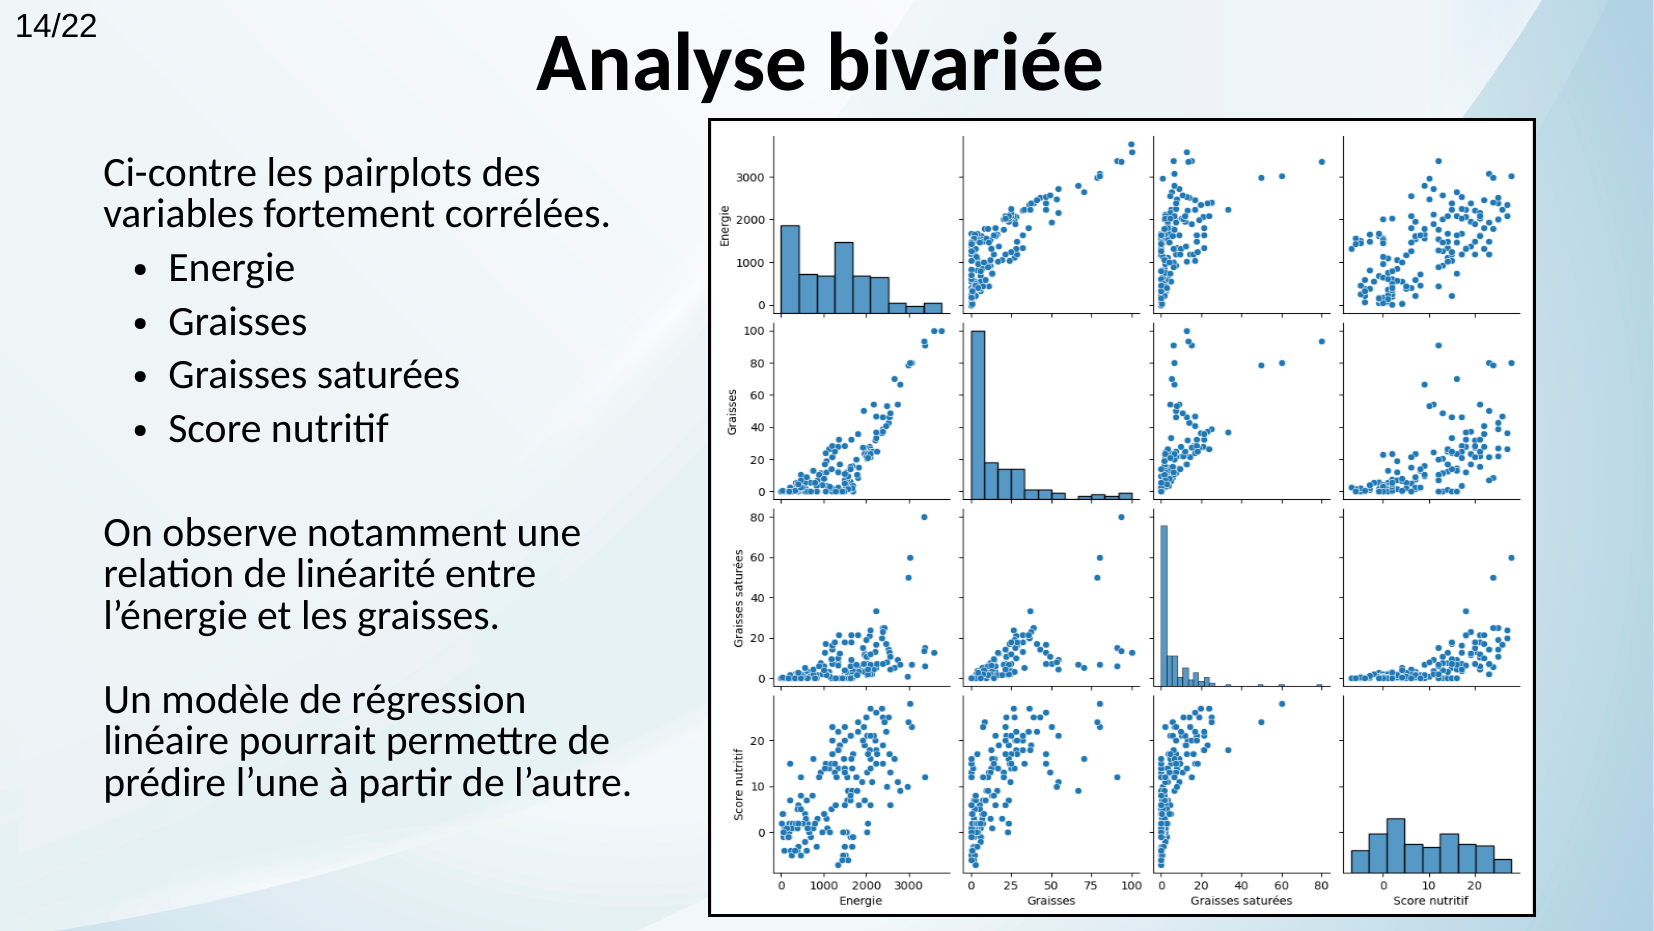

14/22
# Analyse bivariée
Ci-contre les pairplots des variables fortement corrélées.
Energie
Graisses
Graisses saturées
Score nutritif
On observe notamment une relation de linéarité entre l’énergie et les graisses.
Un modèle de régression linéaire pourrait permettre de prédire l’une à partir de l’autre.